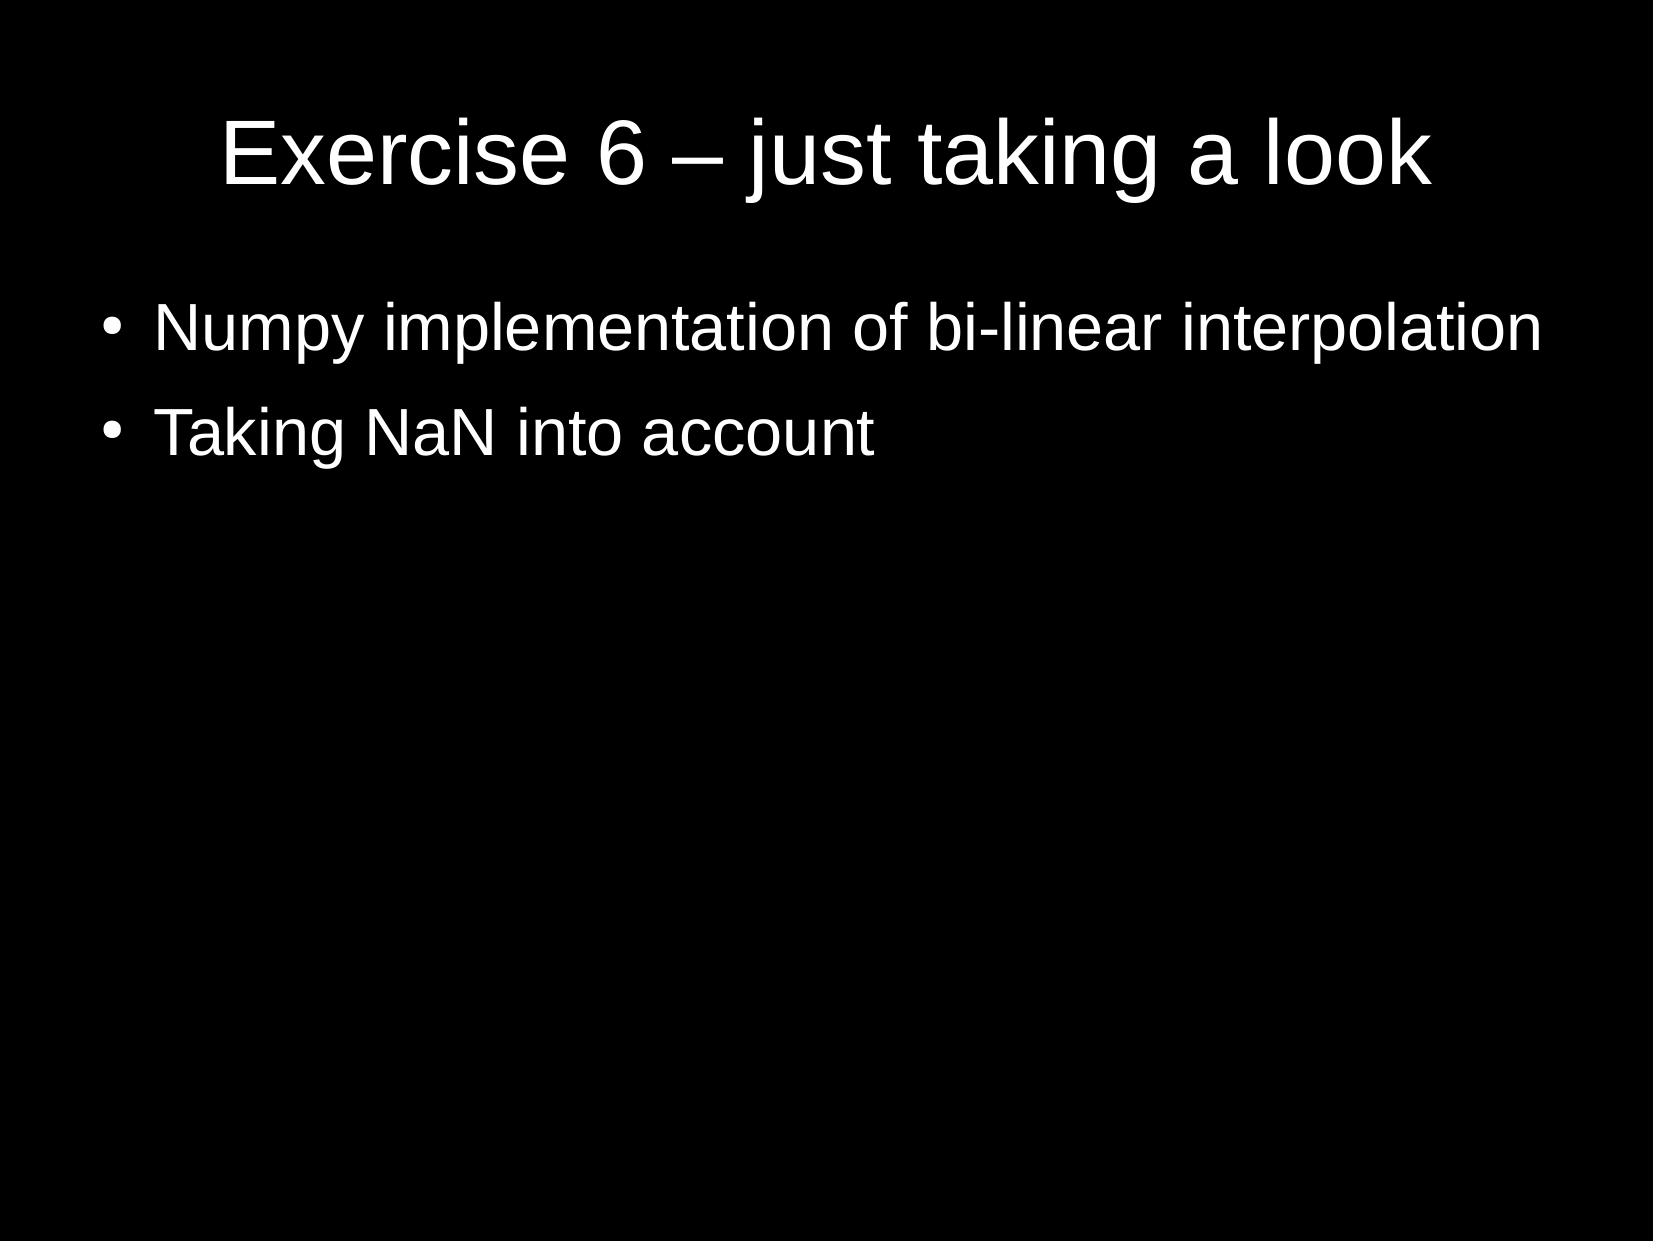

# Exercise 6 – just taking a look
Numpy implementation of bi-linear interpolation
Taking NaN into account